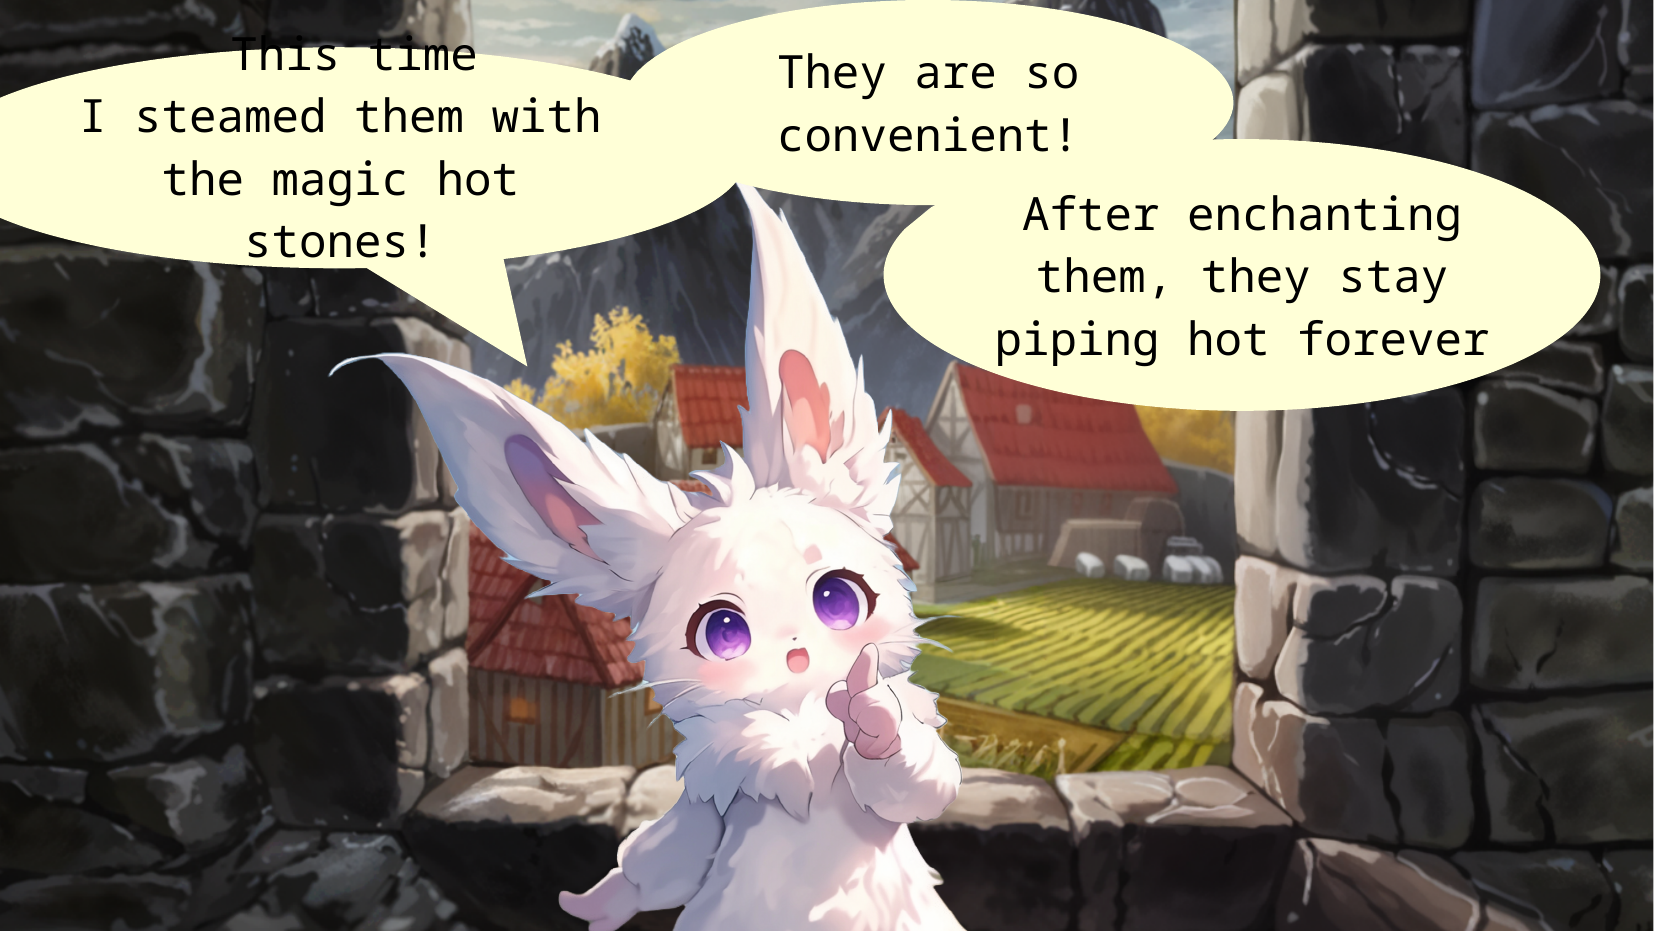

They are so convenient!
 This time
I steamed them with the magic hot stones!
After enchanting them, they stay piping hot forever